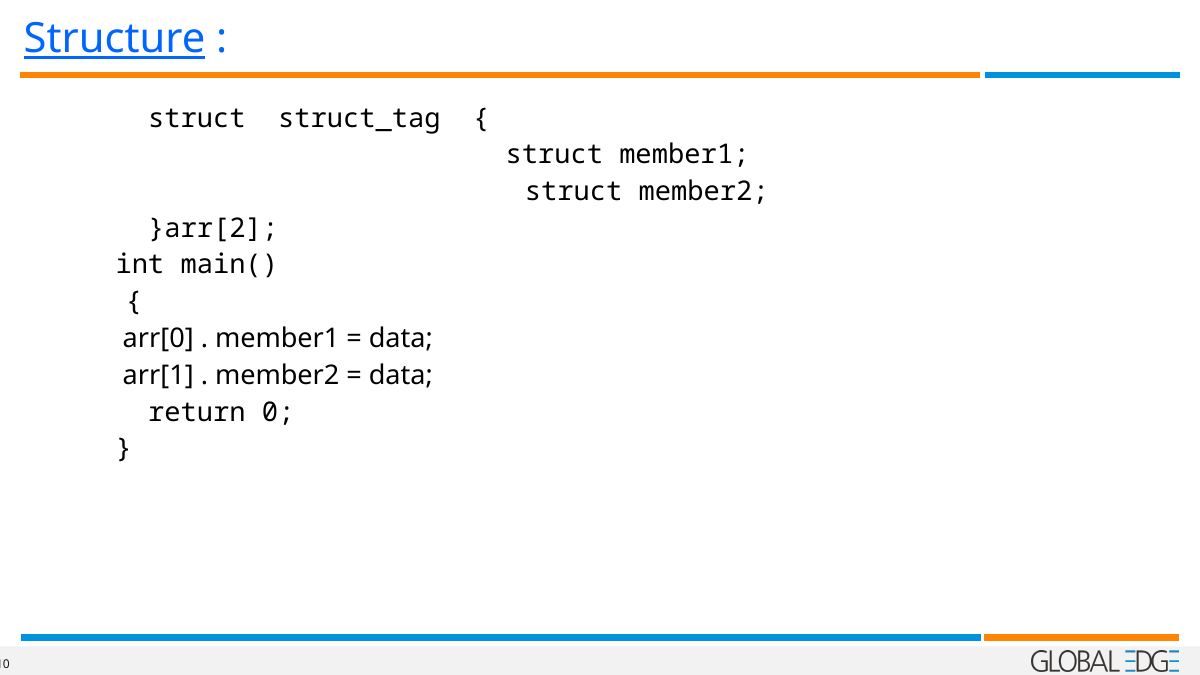

# Structure :
 struct struct_tag {
 struct member1;
 	 struct member2;
 }arr[2];
int main()
 {
 arr[0] . member1 = data;
 arr[1] . member2 = data;
 return 0;
}